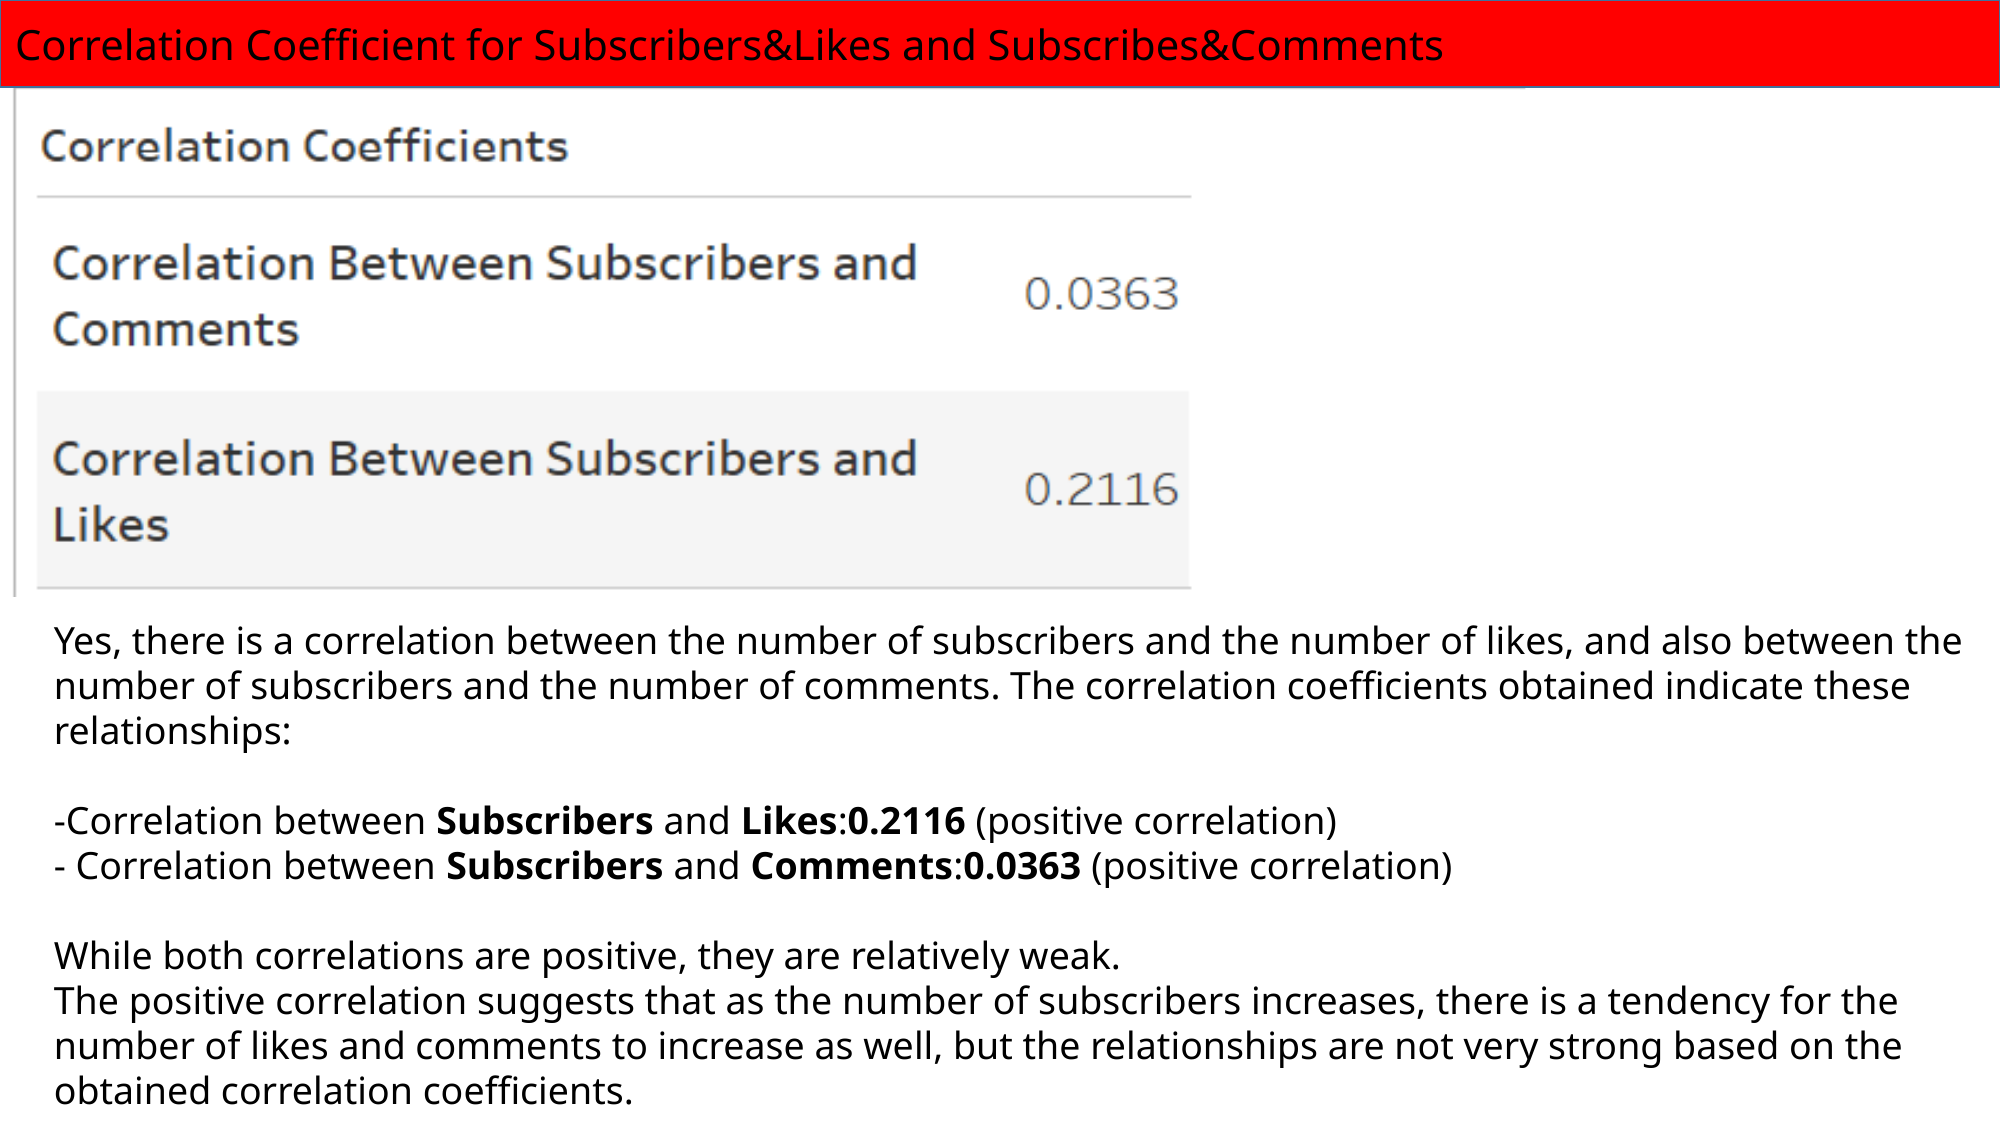

Correlation Coefficient for Subscribers&Likes and Subscribes&Comments
Yes, there is a correlation between the number of subscribers and the number of likes, and also between the number of subscribers and the number of comments. The correlation coefficients obtained indicate these relationships:
-Correlation between Subscribers and Likes:0.2116 (positive correlation)
- Correlation between Subscribers and Comments:0.0363 (positive correlation)
While both correlations are positive, they are relatively weak.
The positive correlation suggests that as the number of subscribers increases, there is a tendency for the number of likes and comments to increase as well, but the relationships are not very strong based on the obtained correlation coefficients.